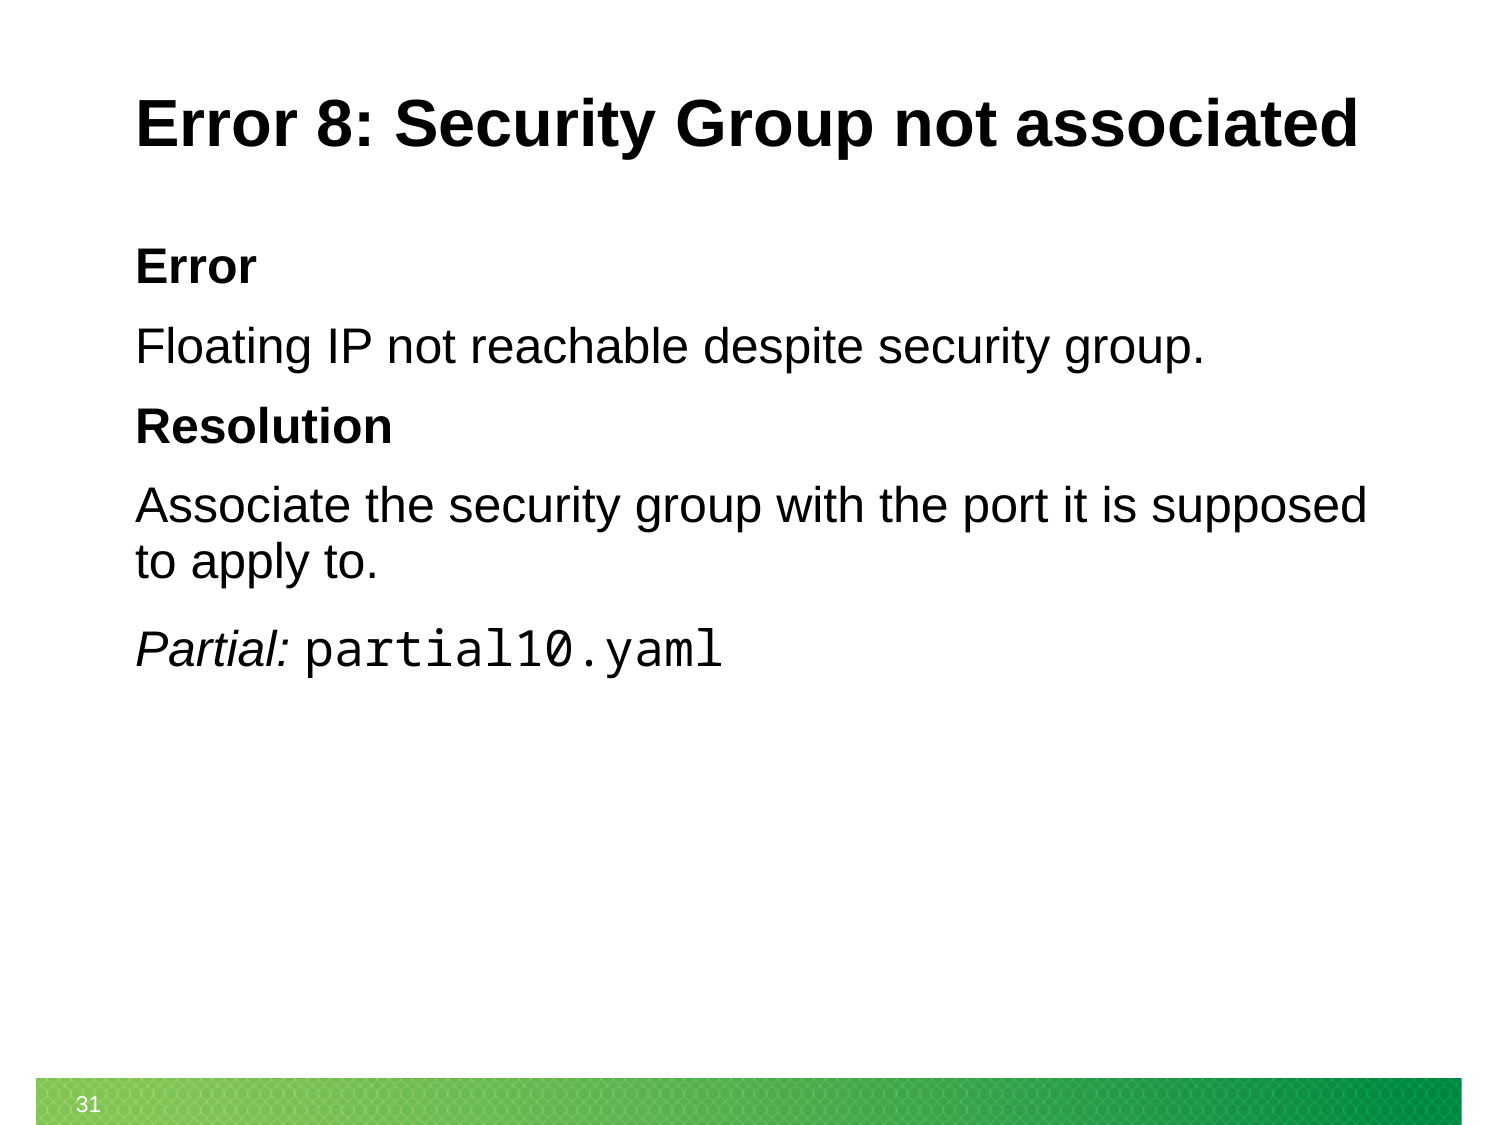

# Error 8: Security Group not associated
Error
Floating IP not reachable despite security group.
Resolution
Associate the security group with the port it is supposed to apply to.
Partial: partial10.yaml